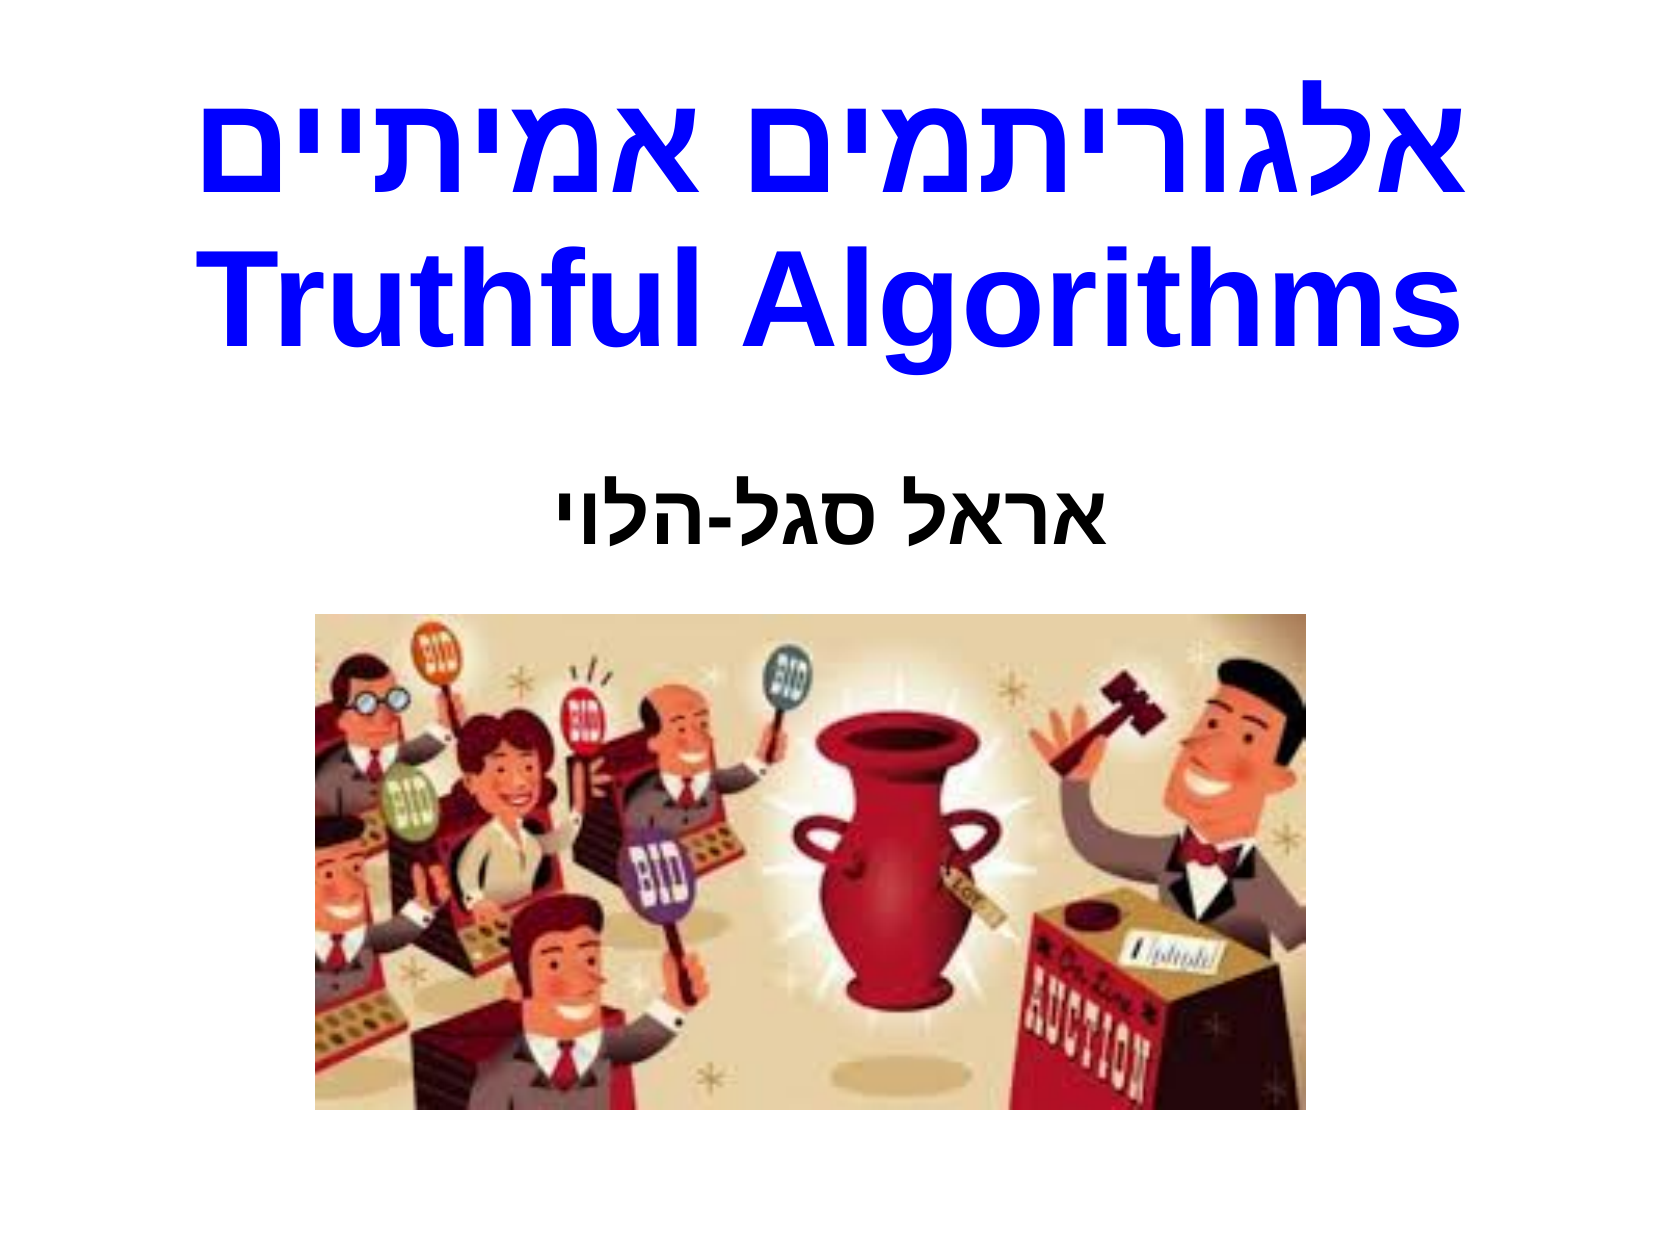

# אלגוריתמים אמיתיים Truthful Algorithms אראל סגל-הלוי